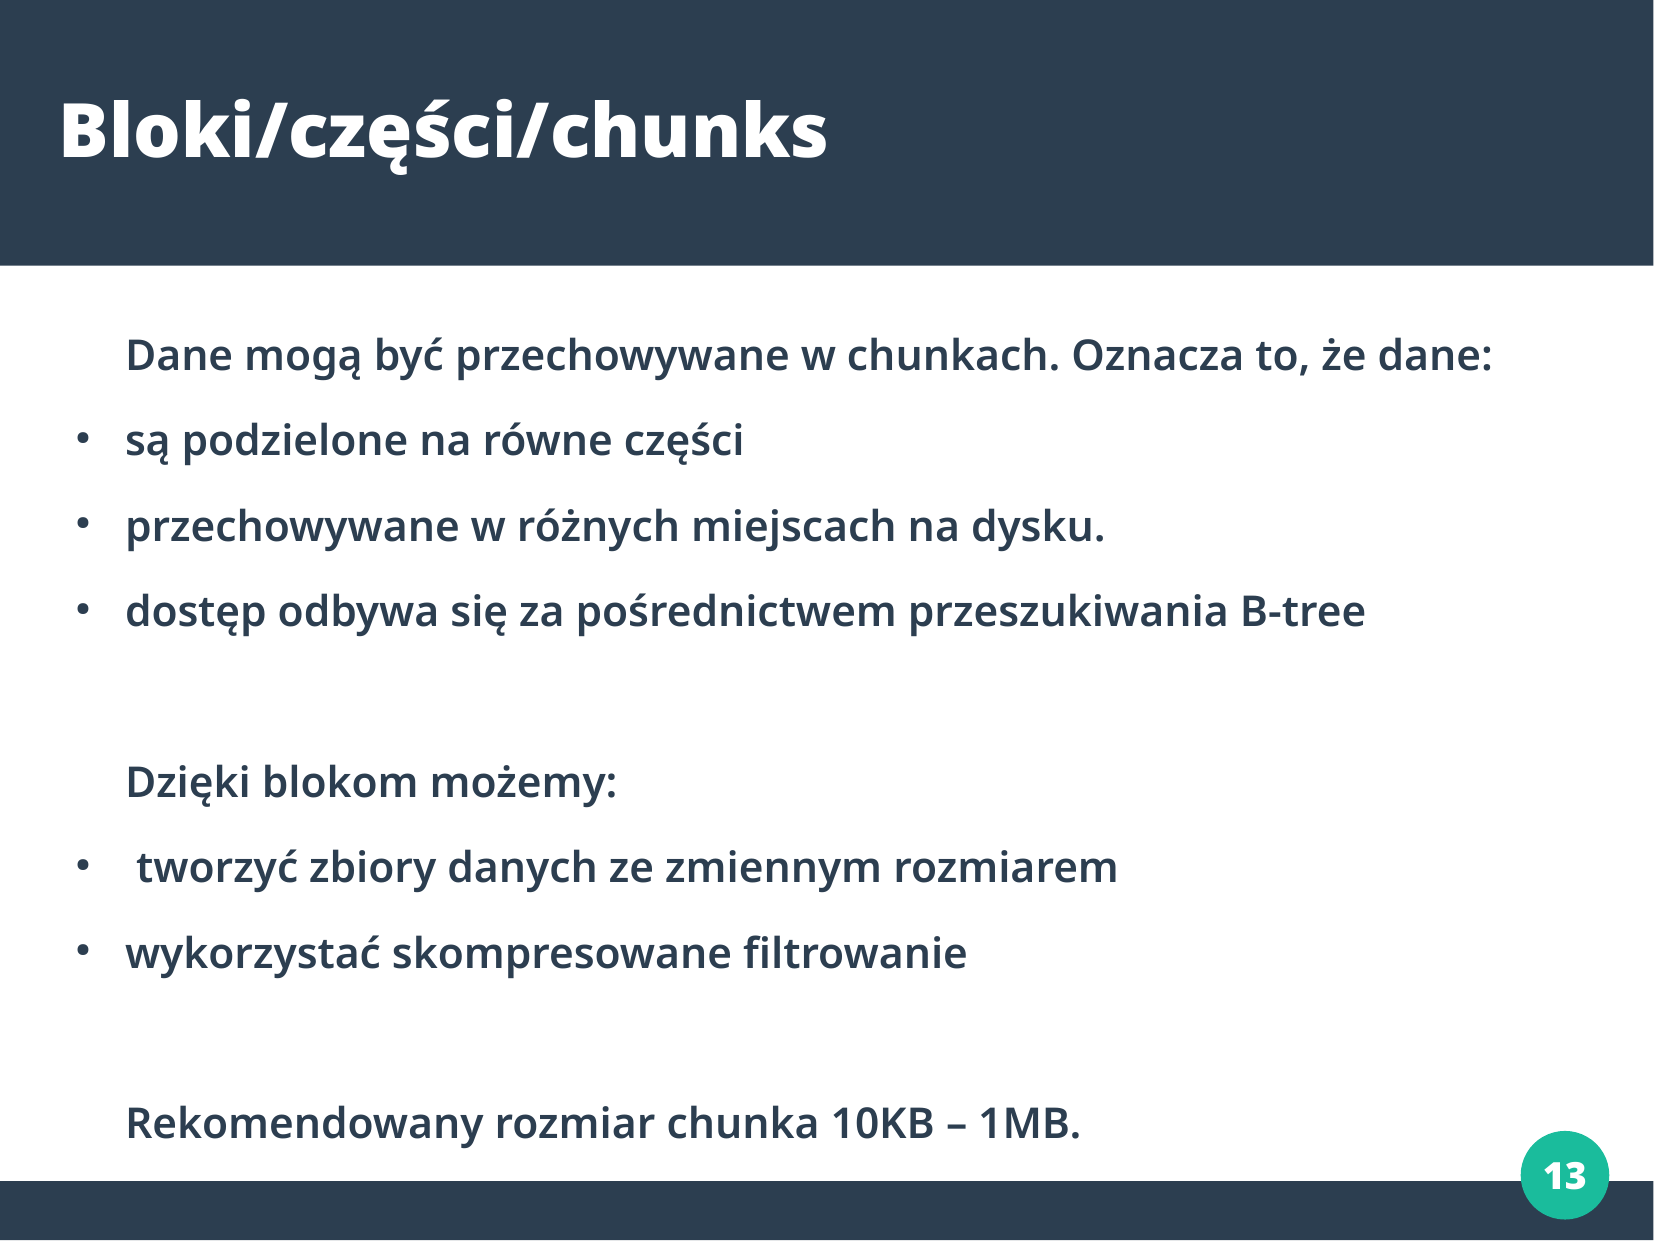

# Bloki/części/chunks
Dane mogą być przechowywane w chunkach. Oznacza to, że dane:
są podzielone na równe części
przechowywane w różnych miejscach na dysku.
dostęp odbywa się za pośrednictwem przeszukiwania B-tree
Dzięki blokom możemy:
 tworzyć zbiory danych ze zmiennym rozmiarem
wykorzystać skompresowane filtrowanie
Rekomendowany rozmiar chunka 10KB – 1MB.
13